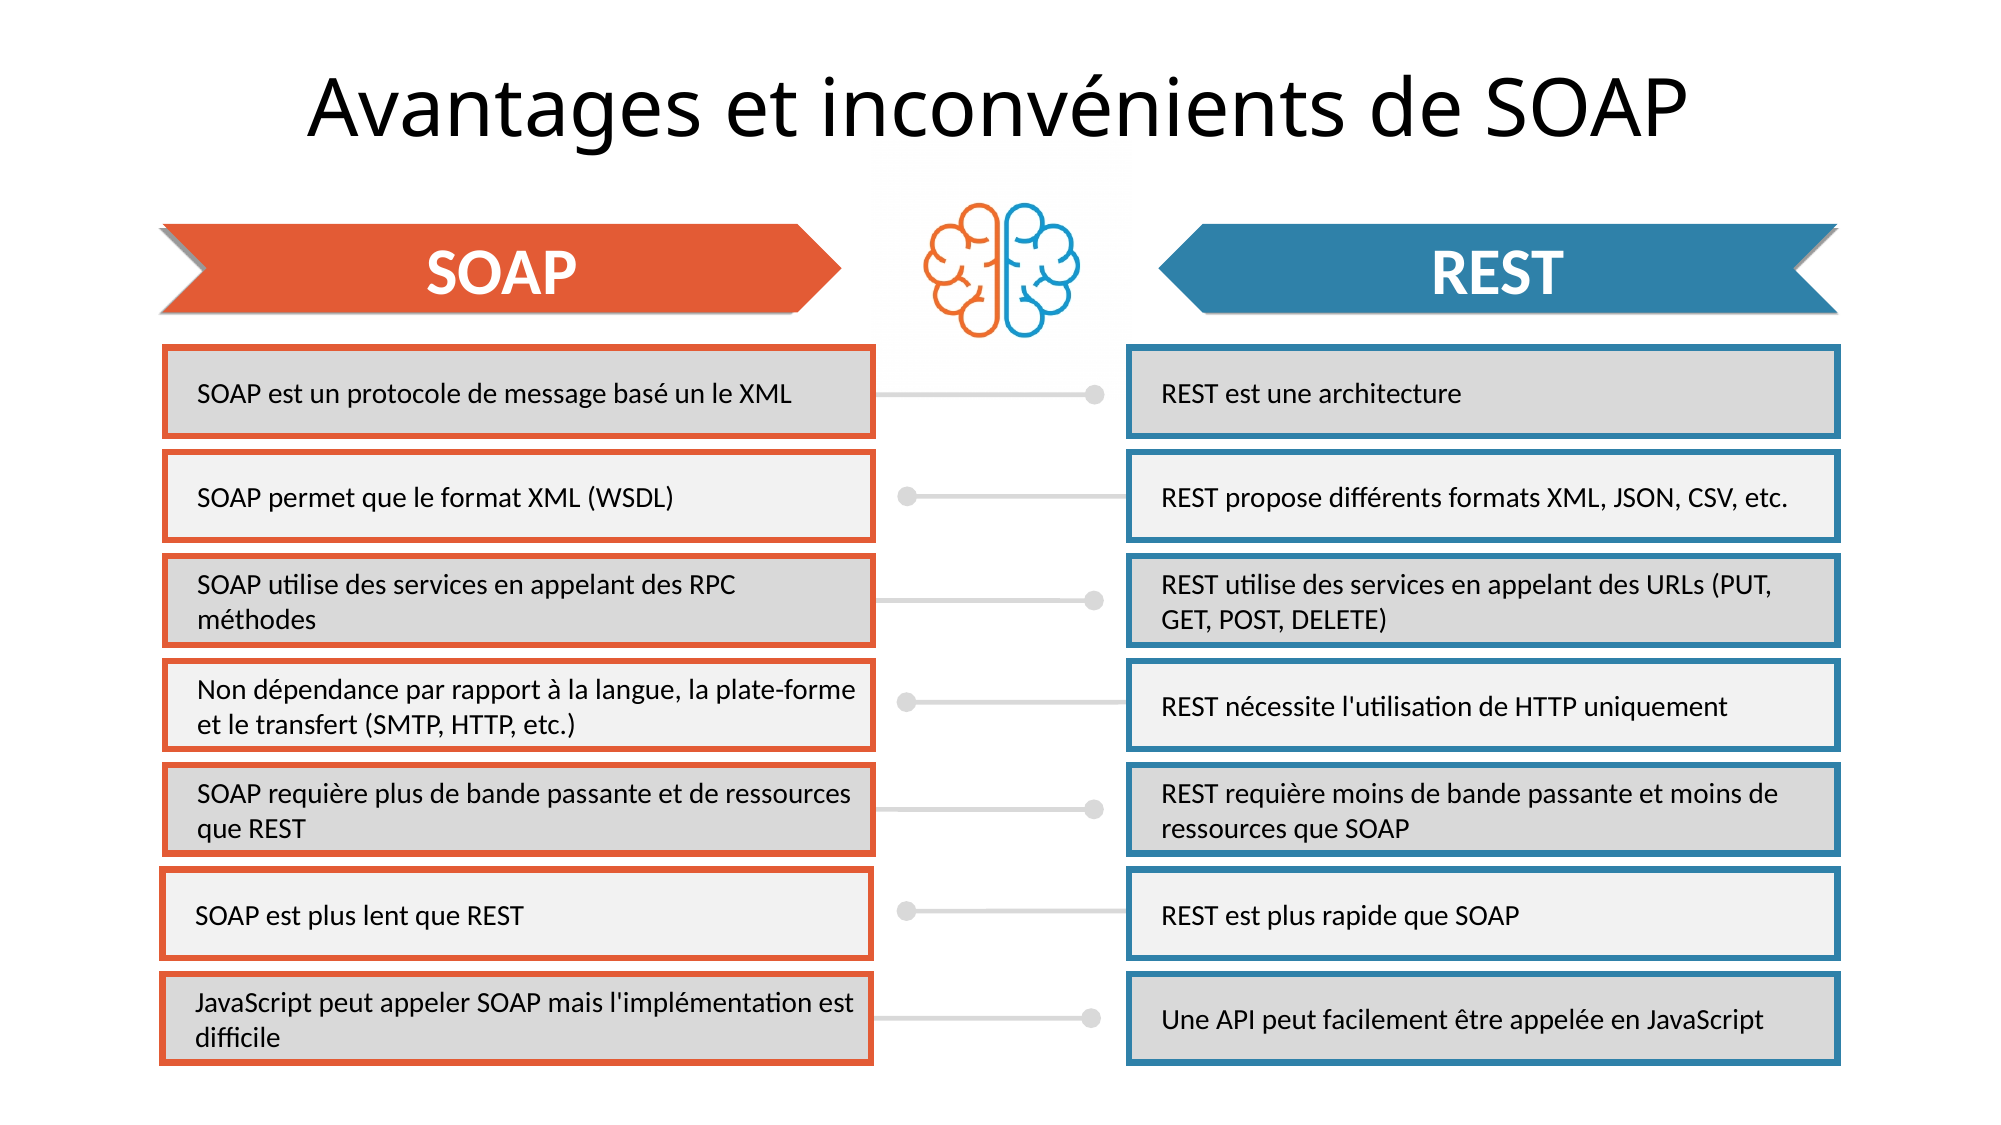

Avantages et inconvénients de SOAP
REST
SOAP
SOAP est un protocole de message basé un le XML
REST est une architecture
SOAP permet que le format XML (WSDL)
REST propose différents formats XML, JSON, CSV, etc.
SOAP utilise des services en appelant des RPC méthodes
REST utilise des services en appelant des URLs (PUT, GET, POST, DELETE)
Non dépendance par rapport à la langue, la plate-forme et le transfert (SMTP, HTTP, etc.)
REST nécessite l'utilisation de HTTP uniquement
SOAP requière plus de bande passante et de ressources que REST
REST requière moins de bande passante et moins de ressources que SOAP
SOAP est plus lent que REST
REST est plus rapide que SOAP
JavaScript peut appeler SOAP mais l'implémentation est difficile
Une API peut facilement être appelée en JavaScript